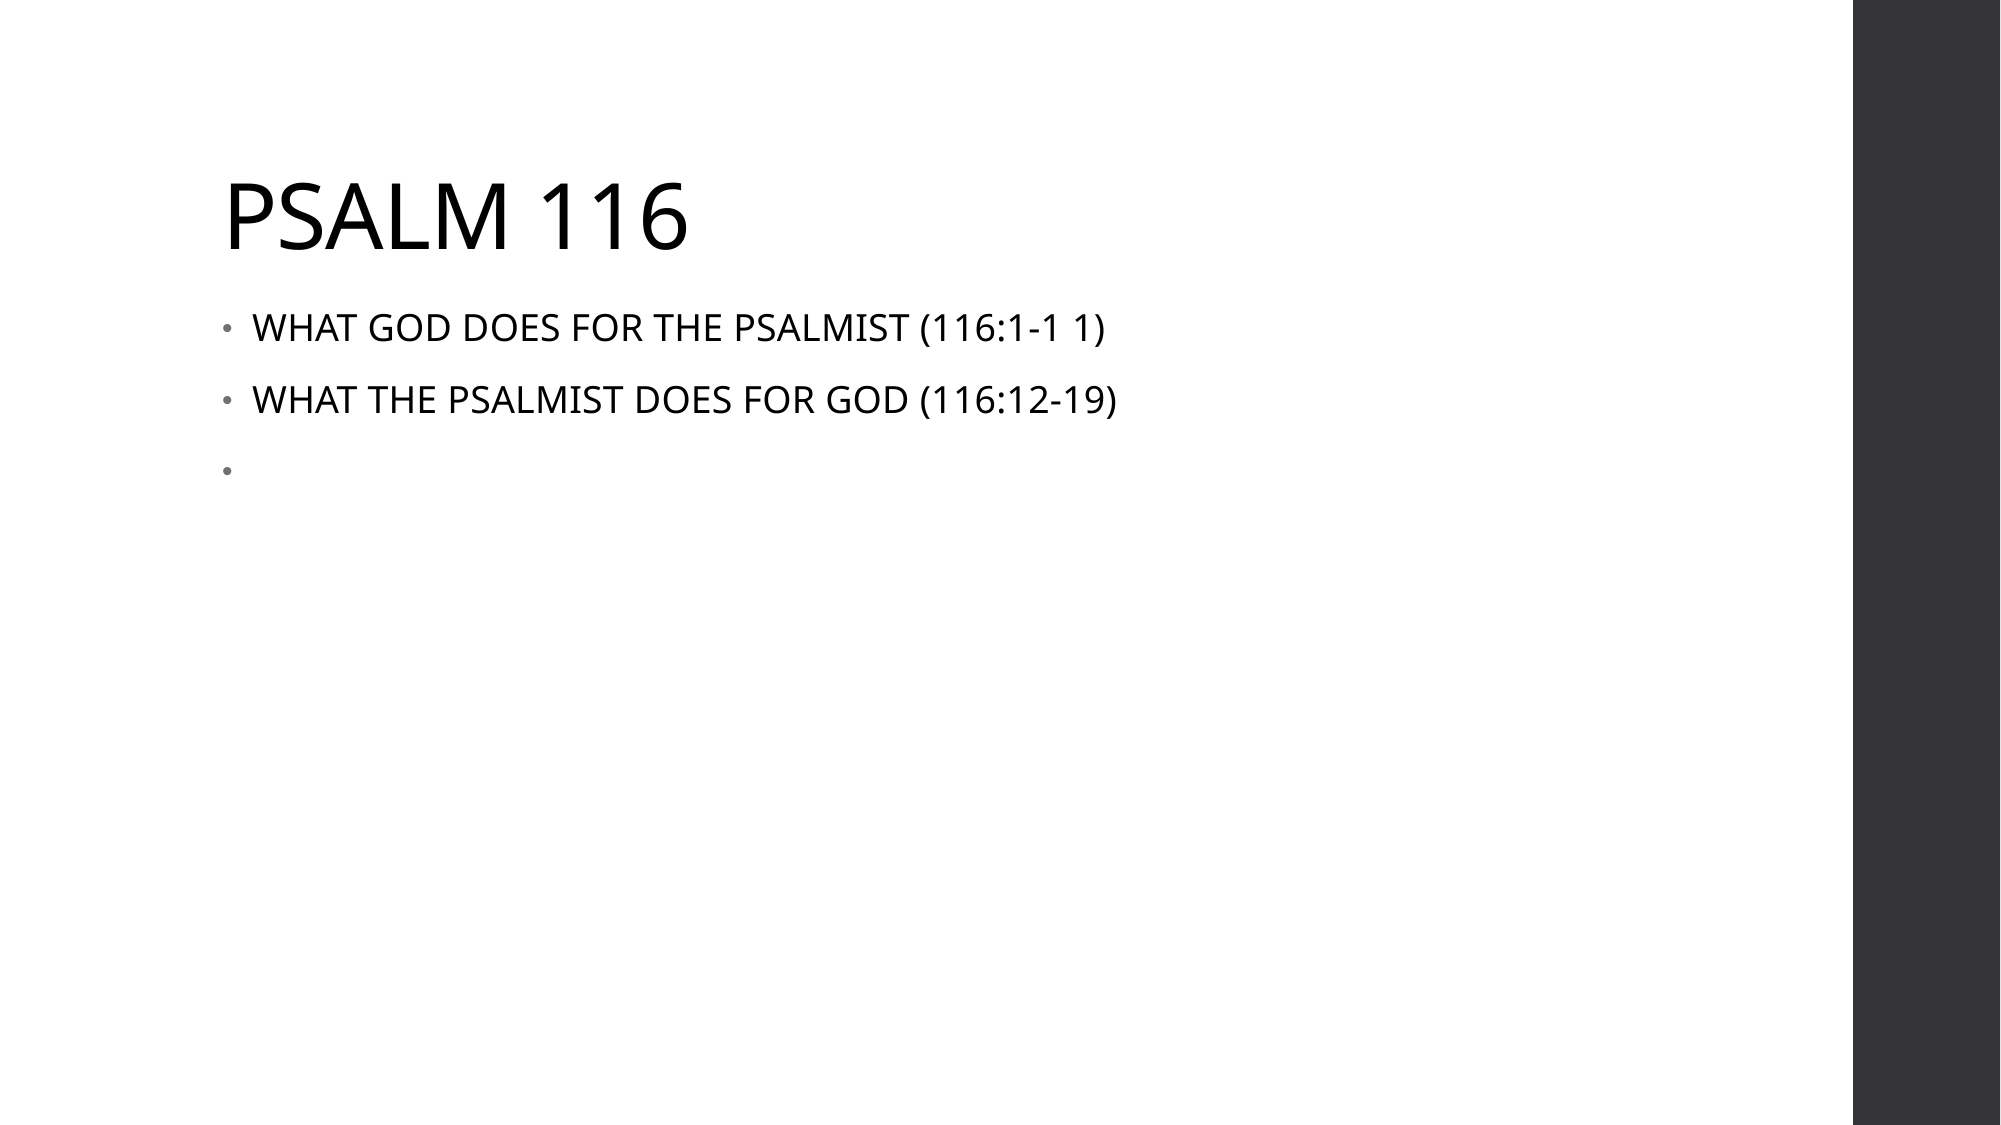

# PSALM 116
WHAT GOD DOES FOR THE PSALMIST (116:1-1 1)
WHAT THE PSALMIST DOES FOR GOD (116:12-19)